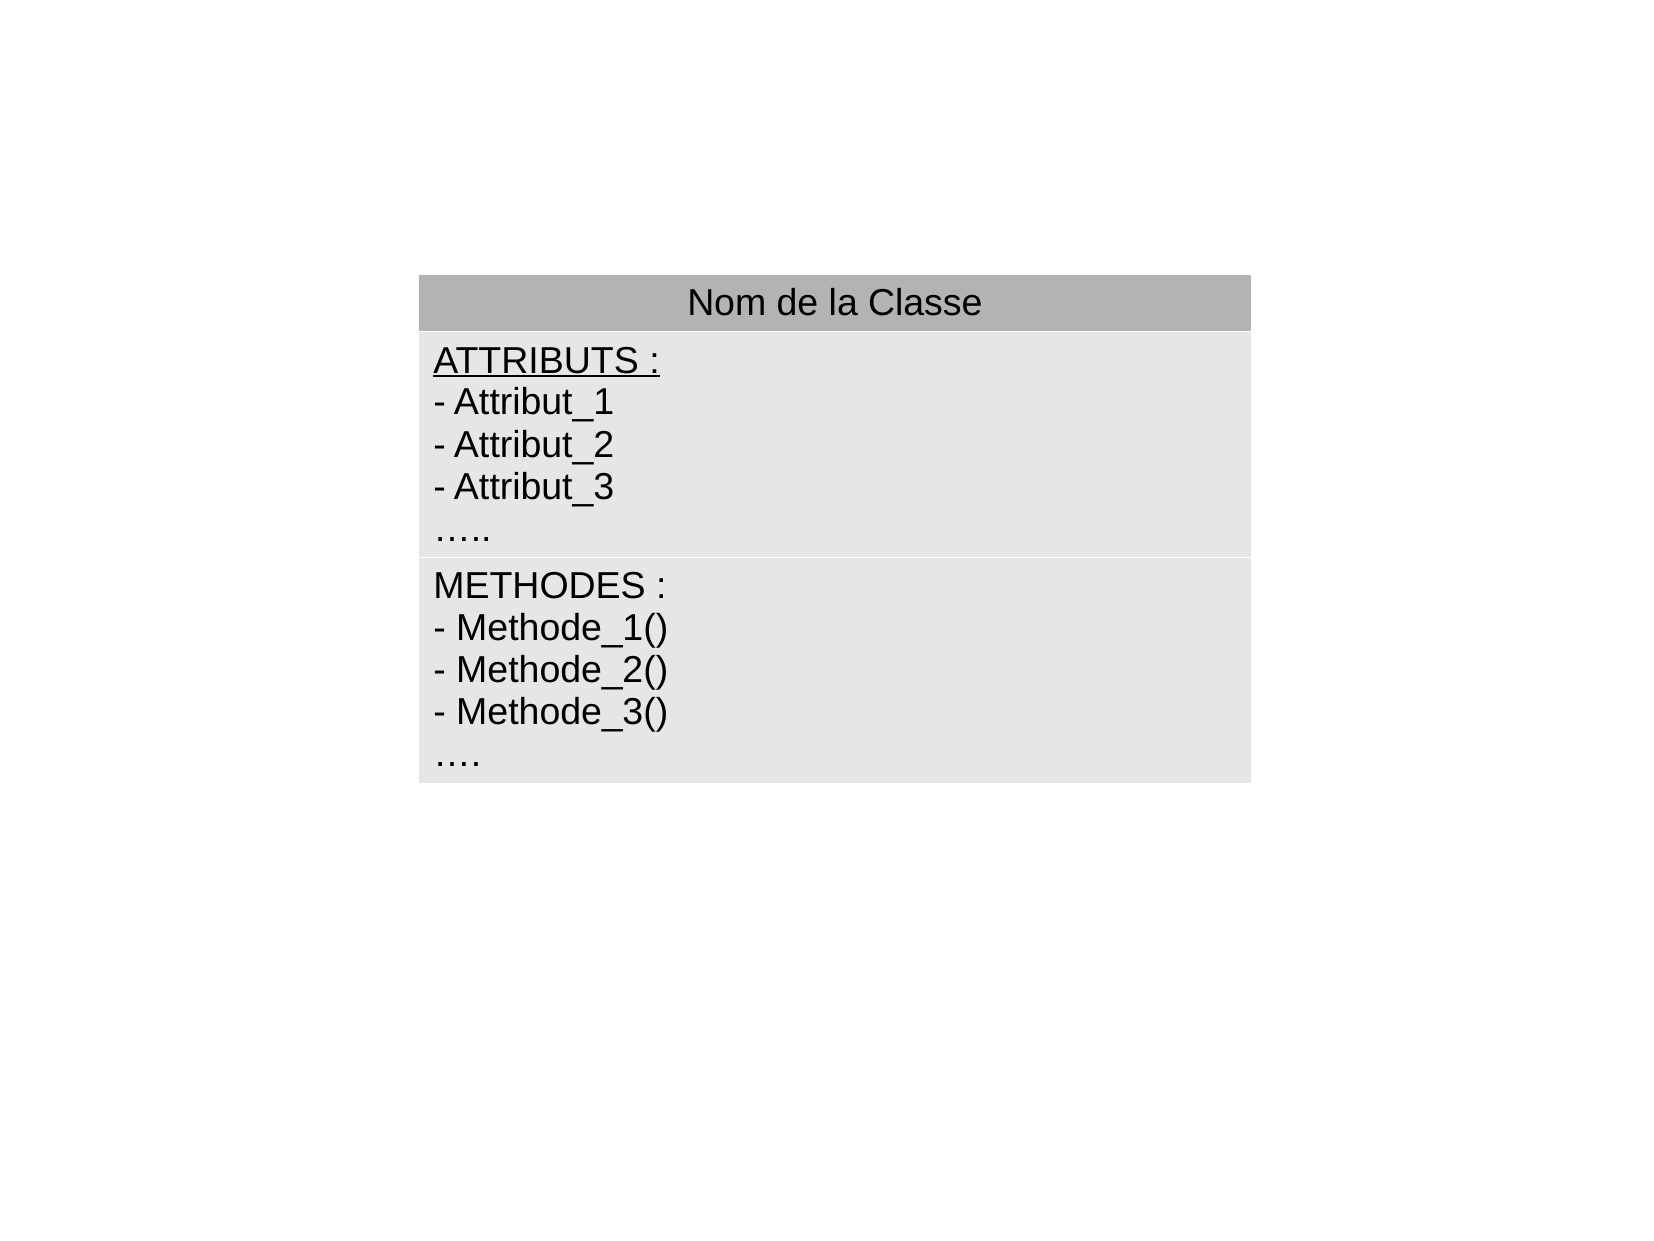

#
| Nom de la Classe |
| --- |
| ATTRIBUTS : - Attribut\_1 - Attribut\_2 - Attribut\_3 ….. |
| METHODES : - Methode\_1() - Methode\_2() - Methode\_3() …. |